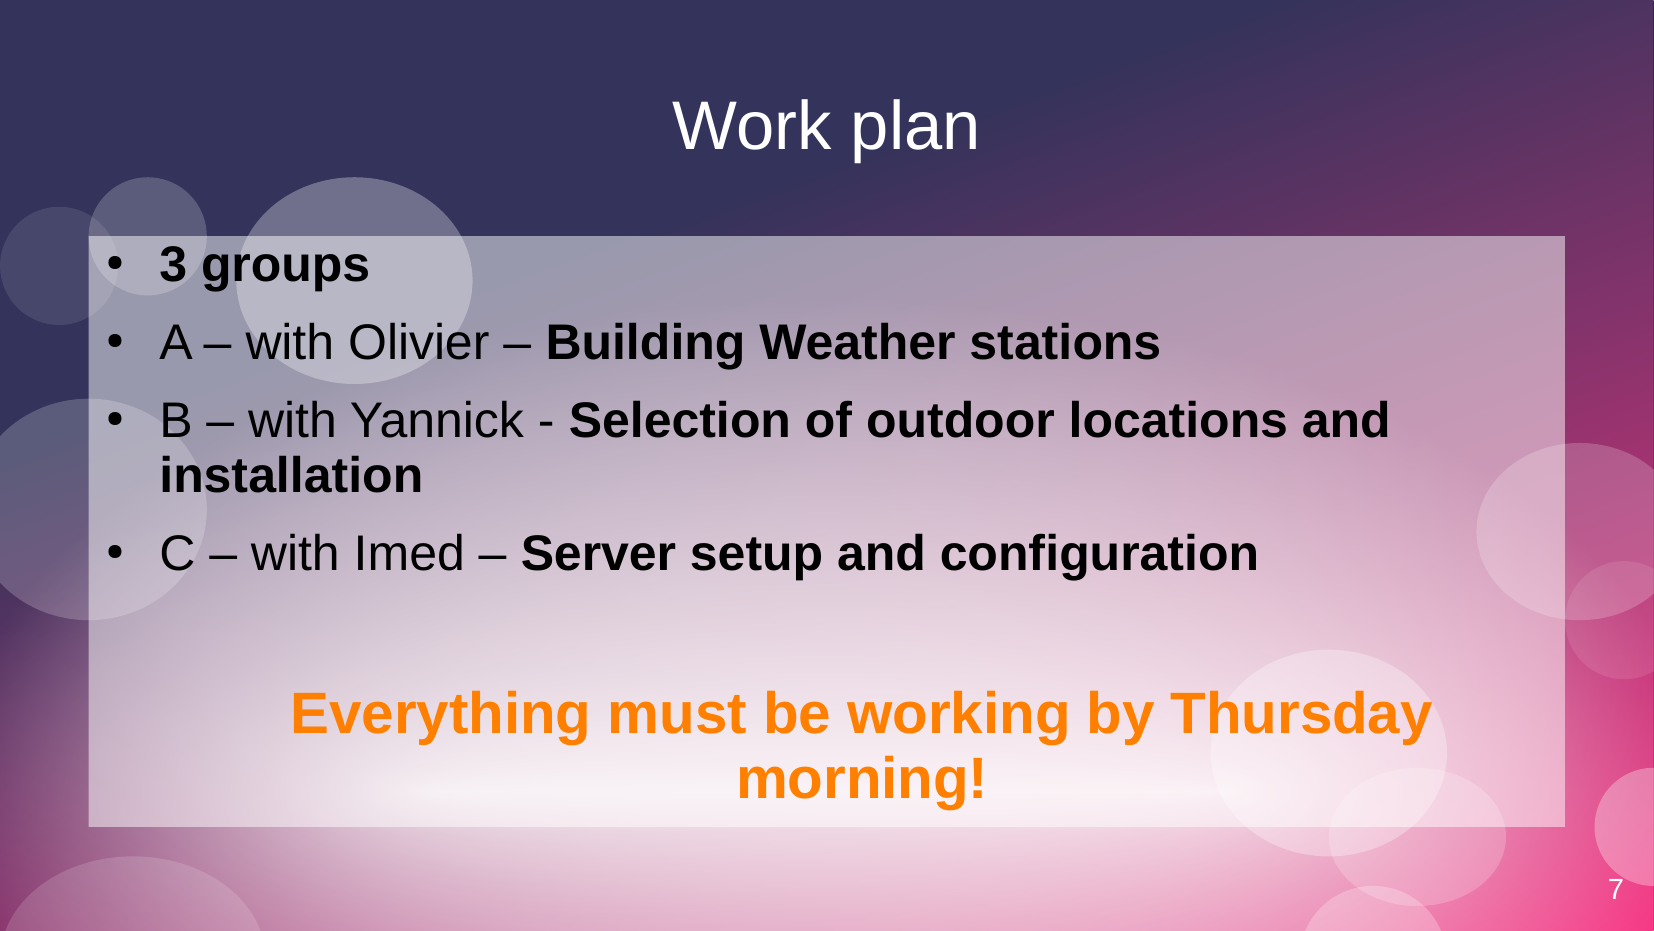

# Work plan
3 groups
A – with Olivier – Building Weather stations
B – with Yannick - Selection of outdoor locations and installation
C – with Imed – Server setup and configuration
Everything must be working by Thursday morning!